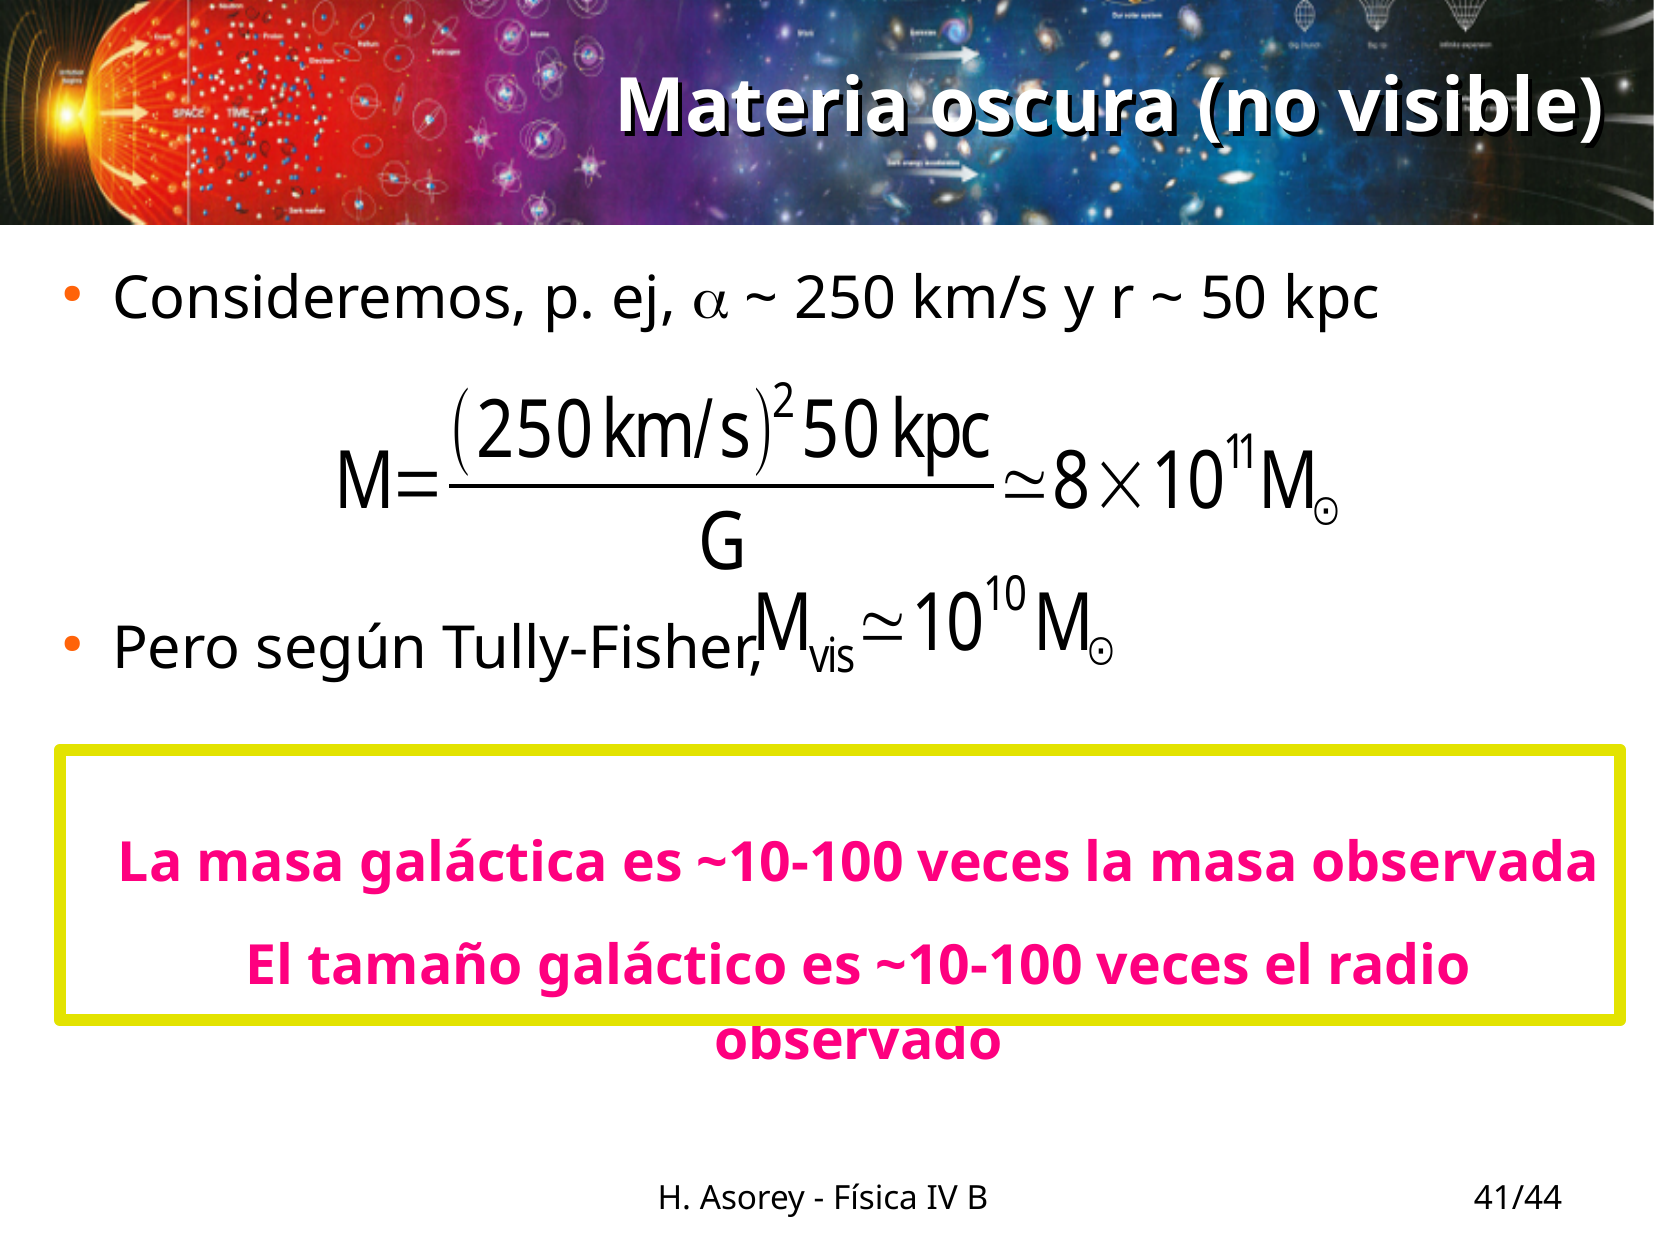

# Materia oscura (no visible)
Consideremos, p. ej, a ~ 250 km/s y r ~ 50 kpc
Pero según Tully-Fisher,
La masa galáctica es ~10-100 veces la masa observada
El tamaño galáctico es ~10-100 veces el radio observado
H. Asorey - Física IV B
41